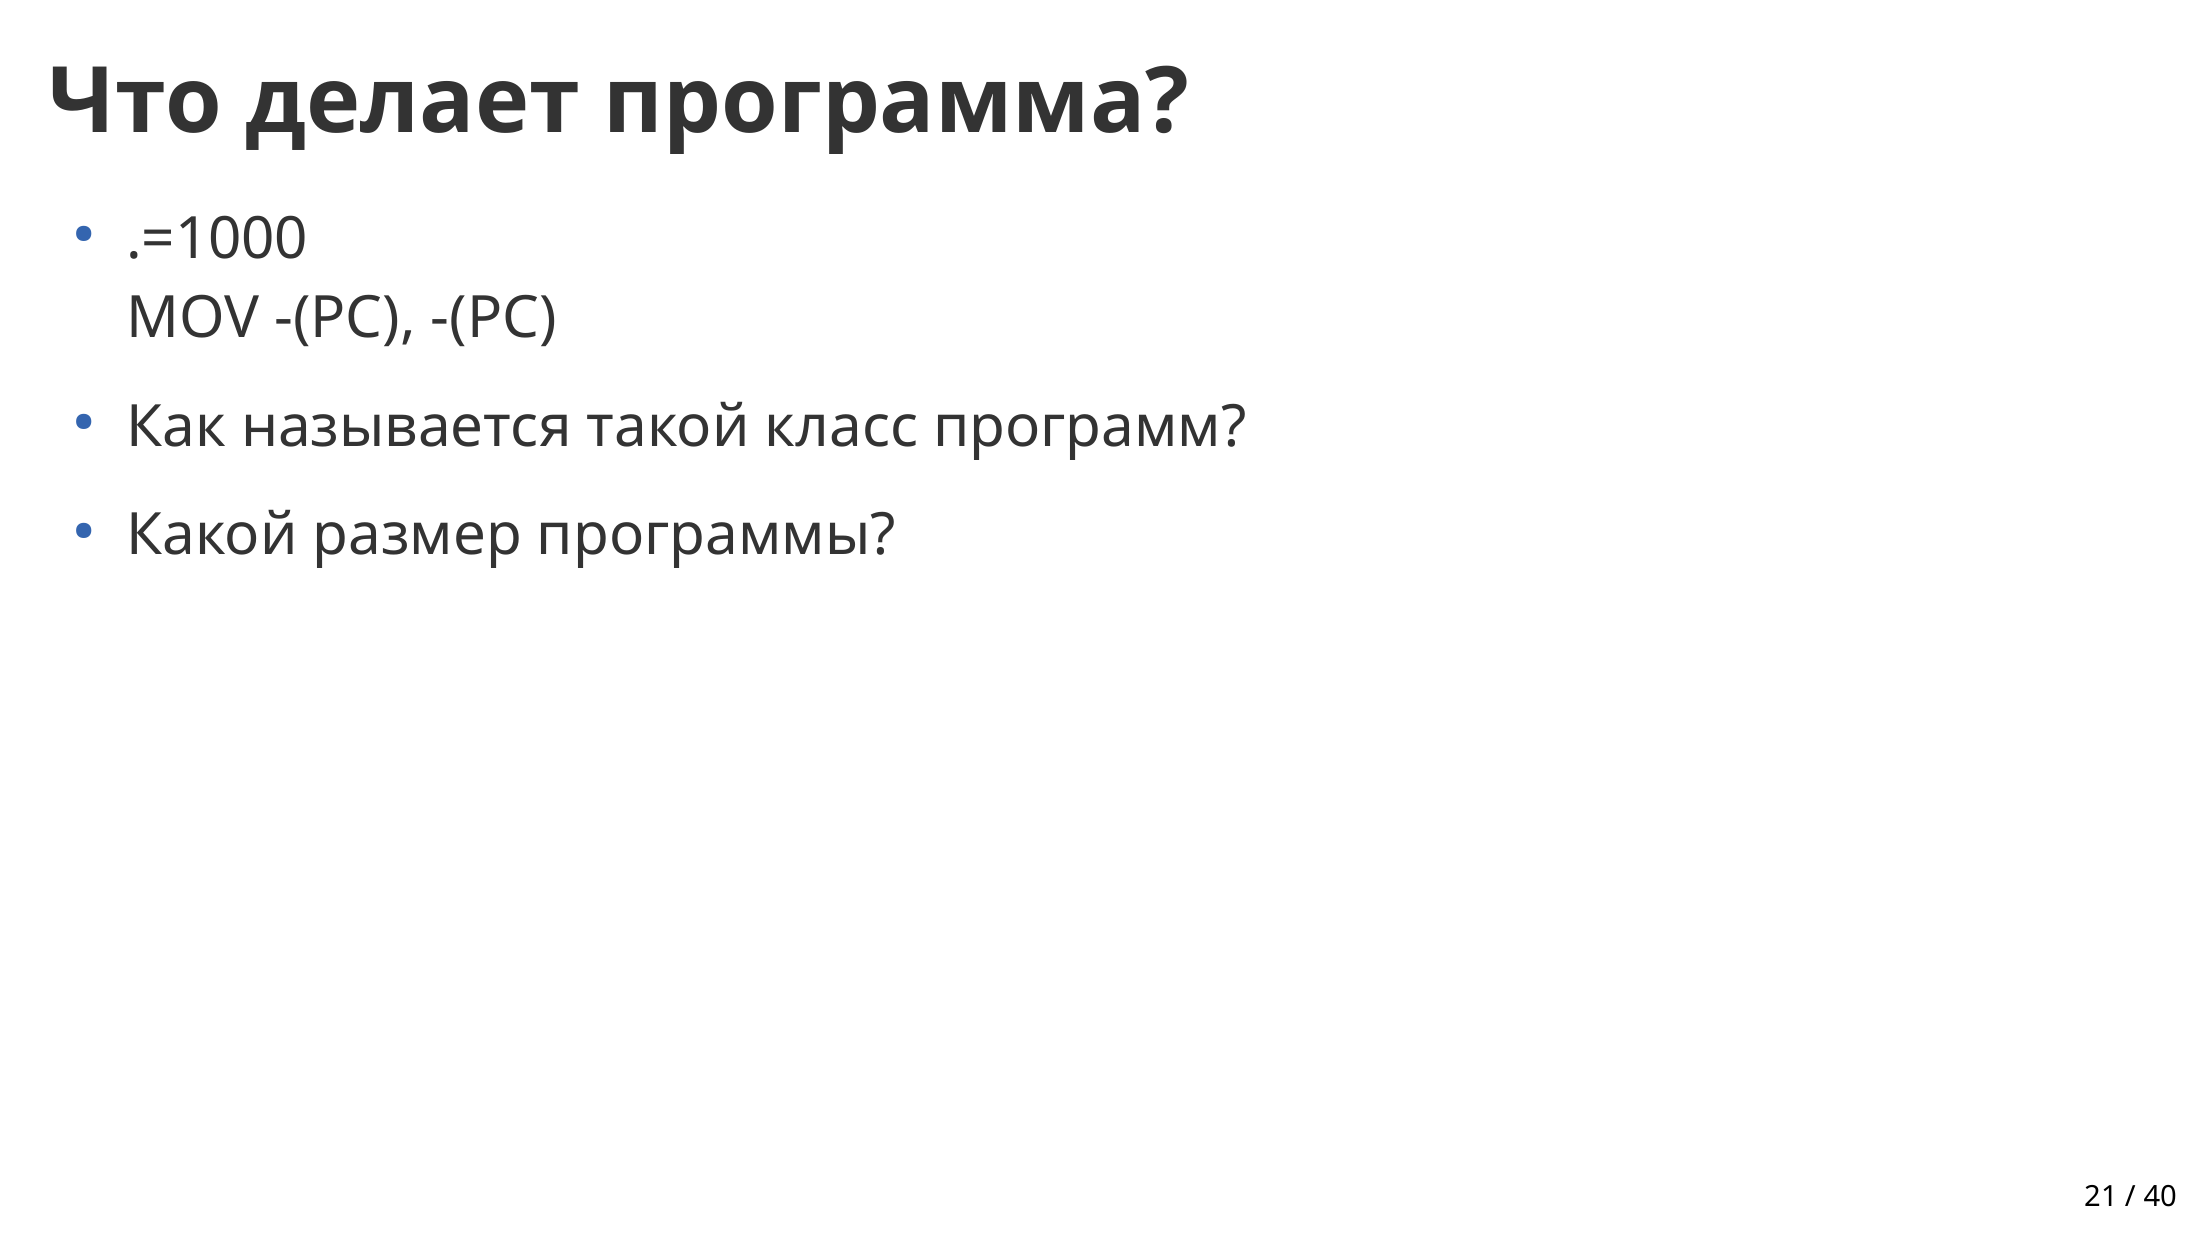

# Что делает программа?
.=1000
MOV -(PC), -(PC)
Как называется такой класс программ?
Какой размер программы?
21